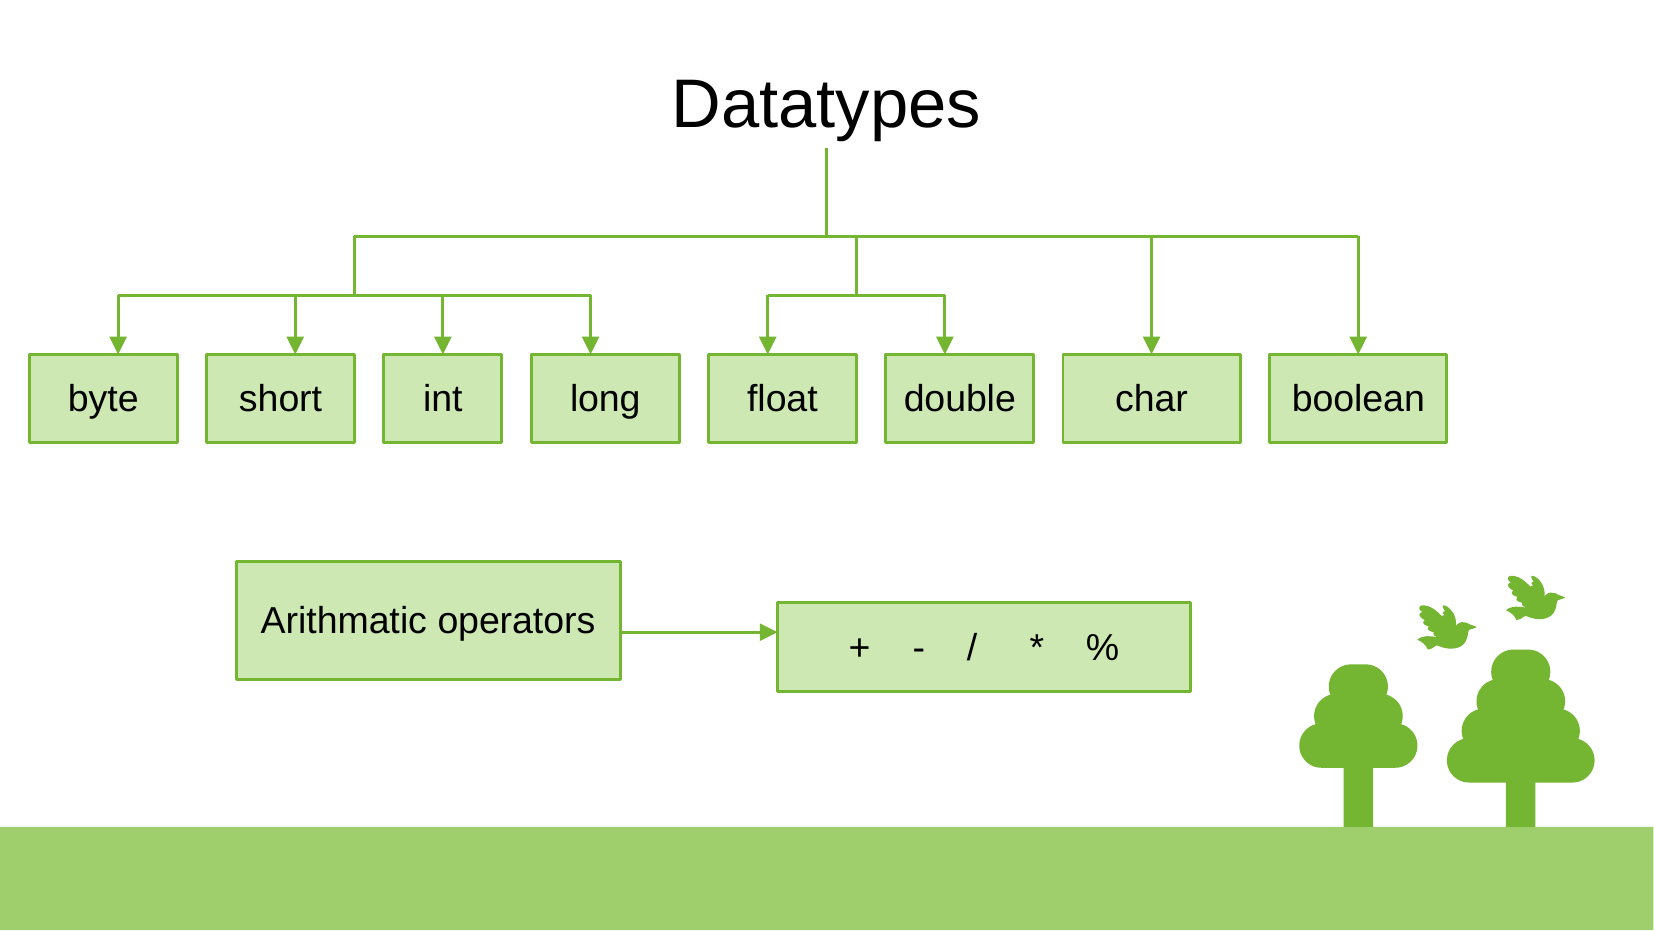

# Datatypes
byte
short
int
long
float
double
char
boolean
Arithmatic operators
+ - / * %